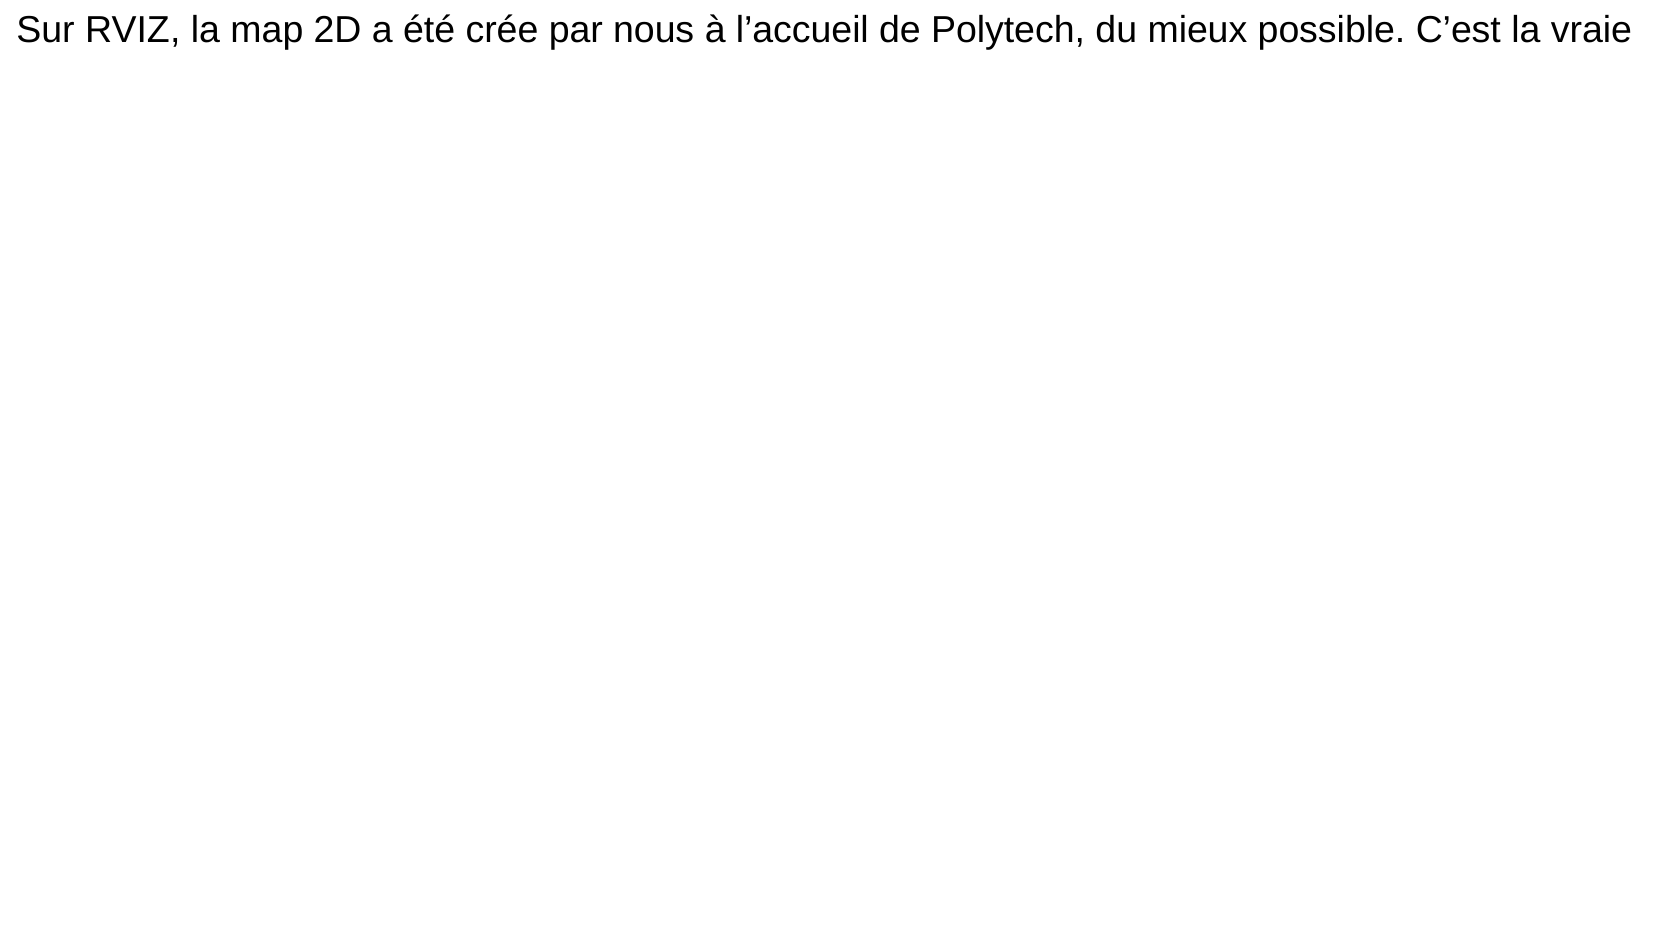

Sur RVIZ, la map 2D a été crée par nous à l’accueil de Polytech, du mieux possible. C’est la vraie